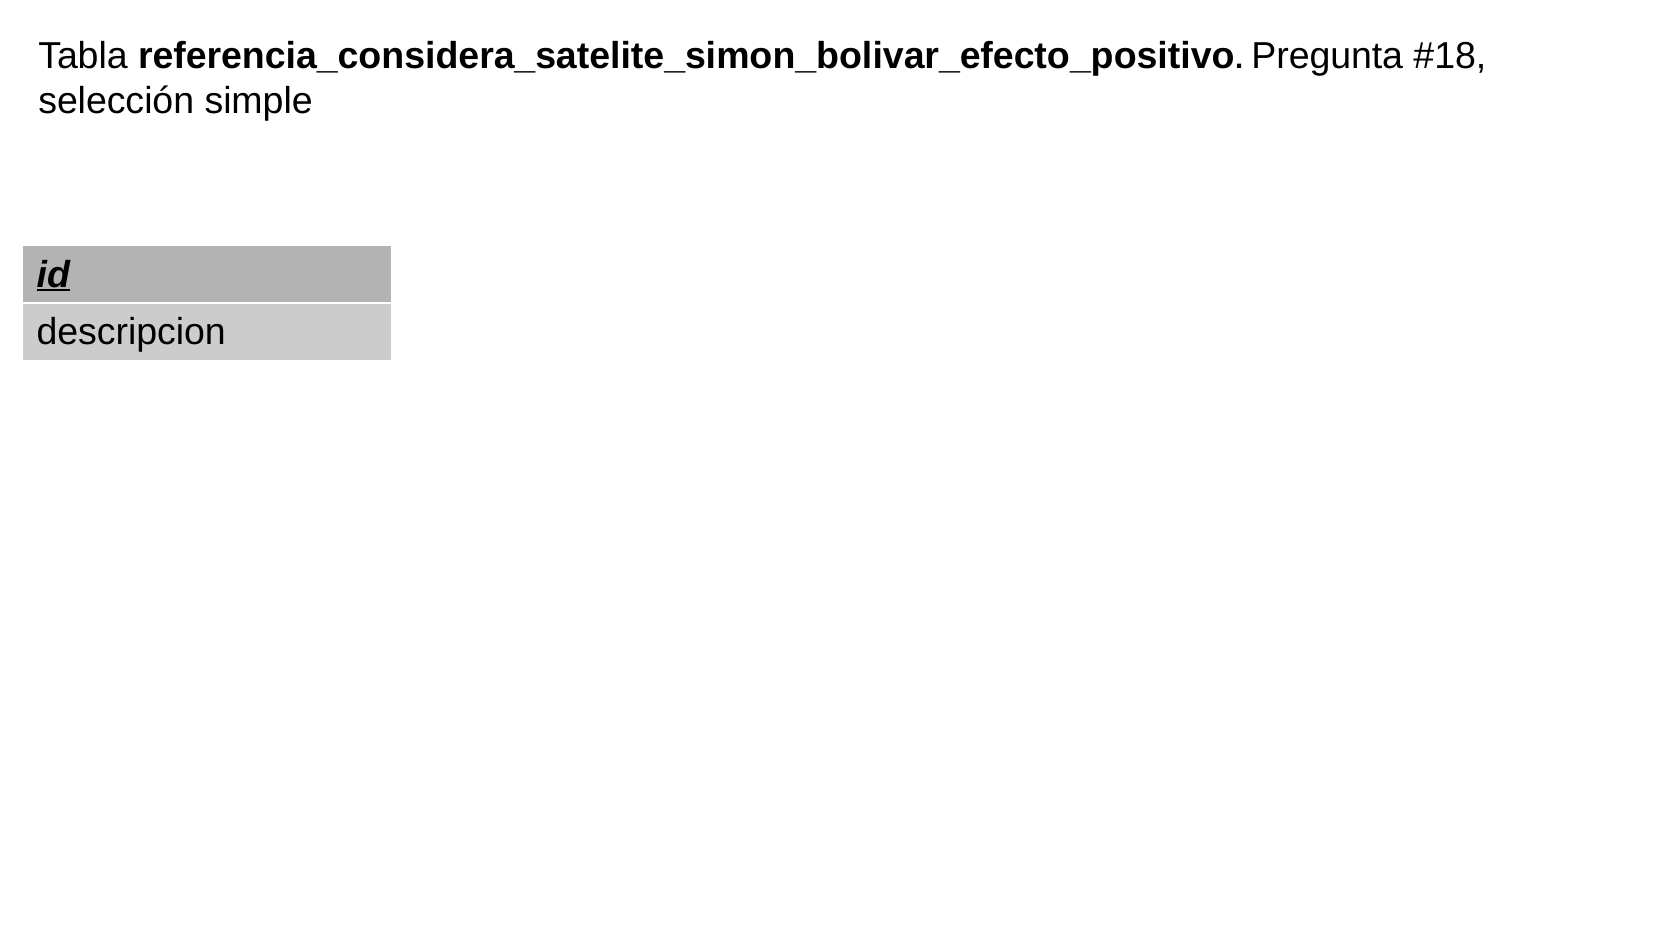

Tabla referencia_considera_satelite_simon_bolivar_efecto_positivo. Pregunta #18, selección simple
| id |
| --- |
| descripcion |